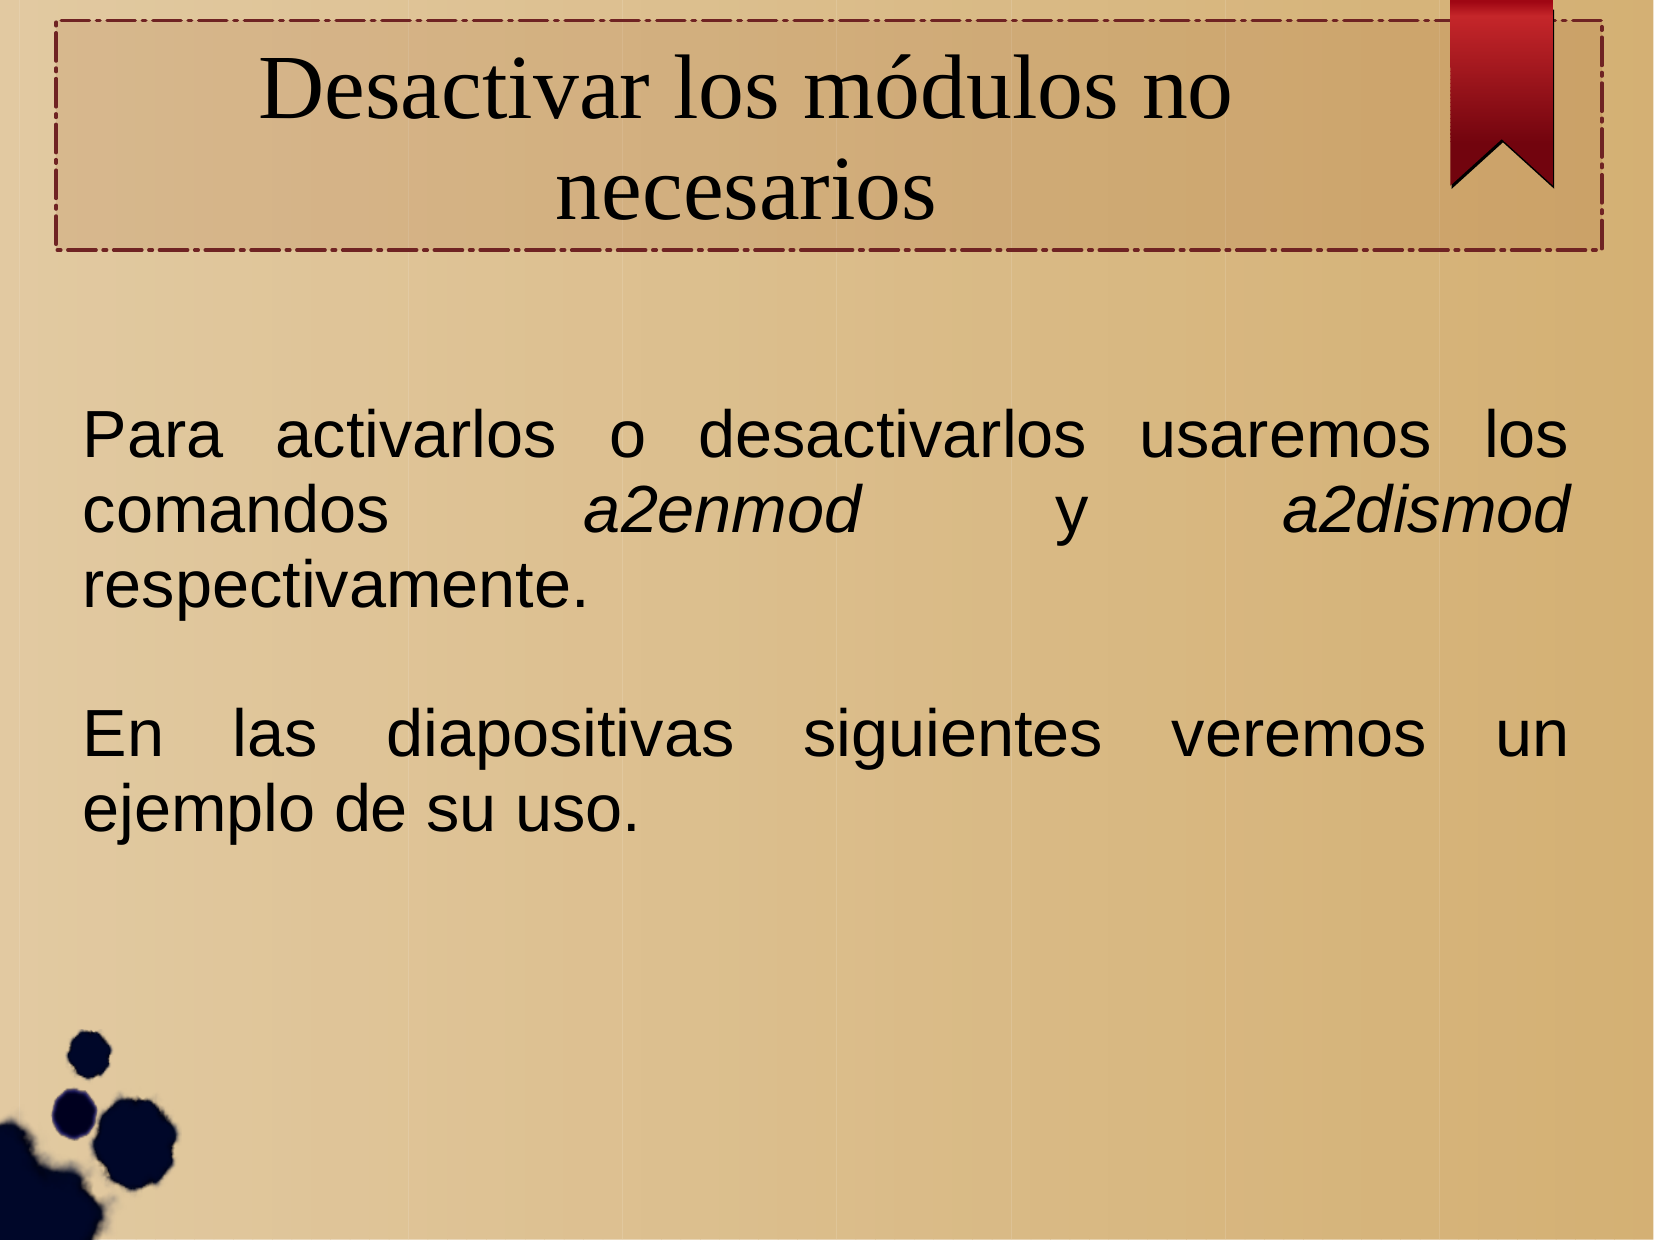

# Desactivar los módulos no necesarios
Para activarlos o desactivarlos usaremos los comandos a2enmod y a2dismod respectivamente.
En las diapositivas siguientes veremos un ejemplo de su uso.